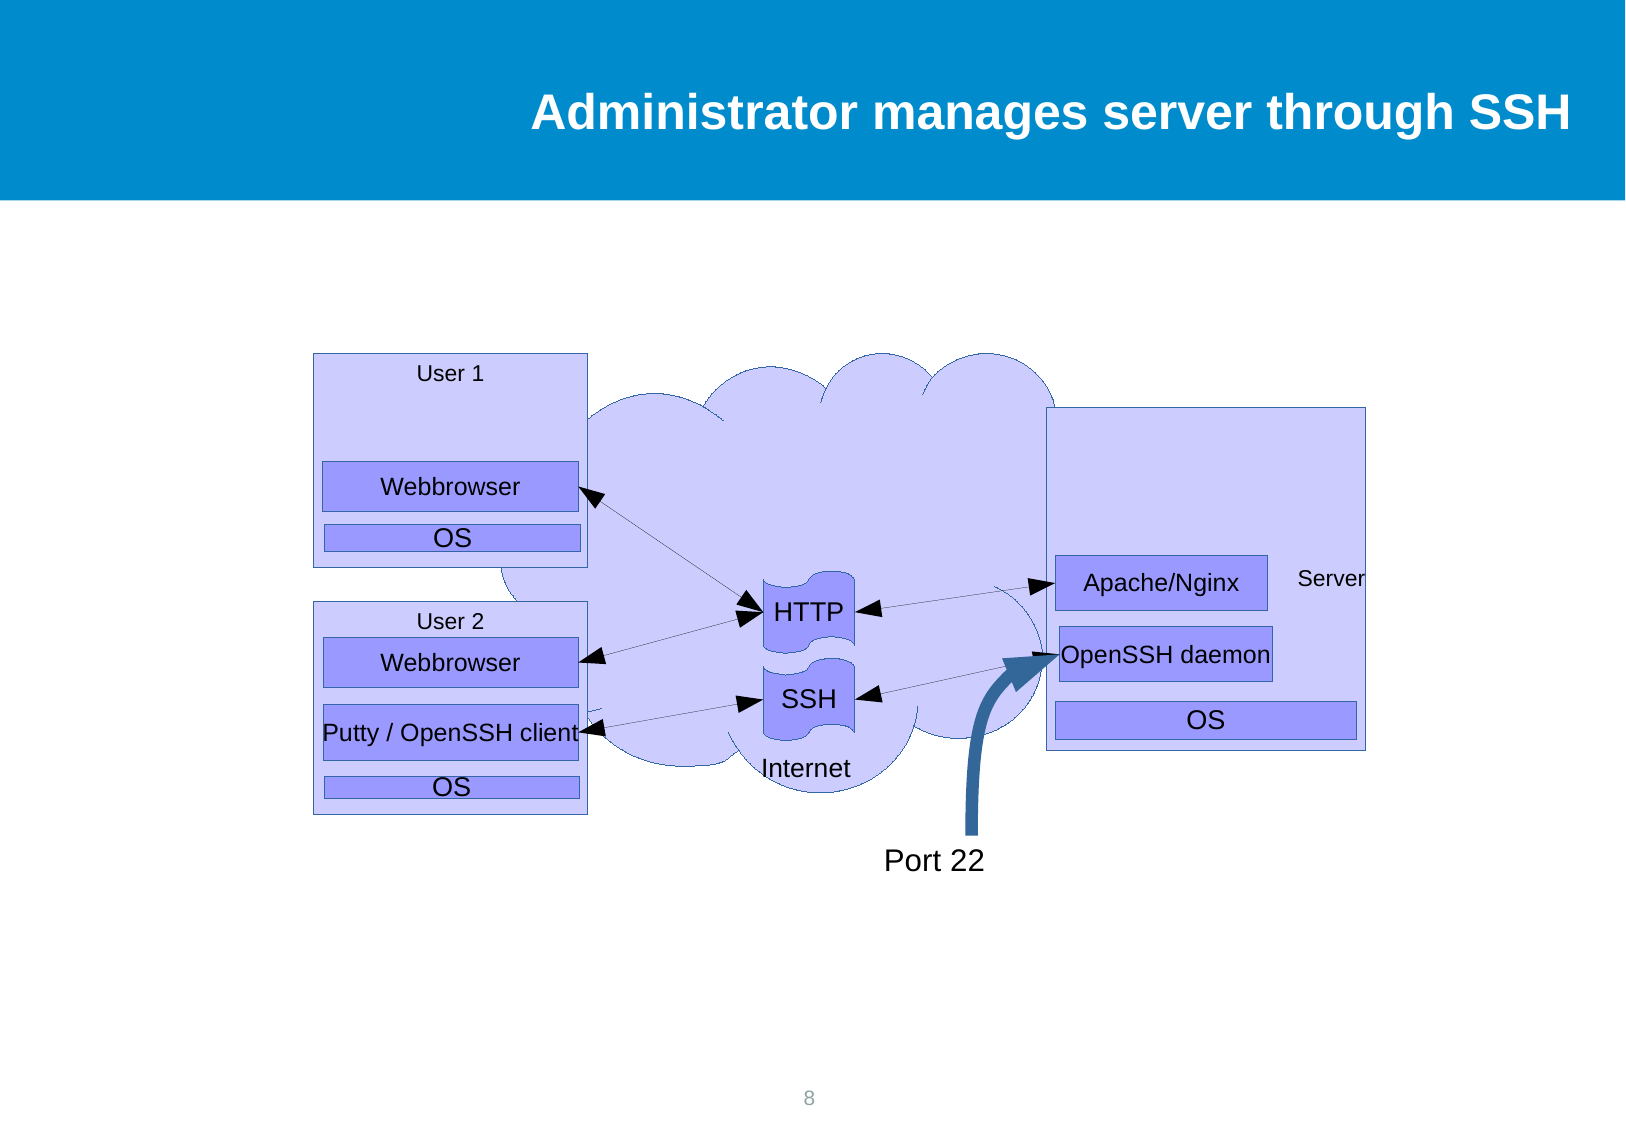

# Administrator manages server through SSH
User 1
Internet
Server
Webbrowser
OS
Apache/Nginx
HTTP
User 2
OpenSSH daemon
Webbrowser
SSH
OS
Putty / OpenSSH client
OS
Port 22